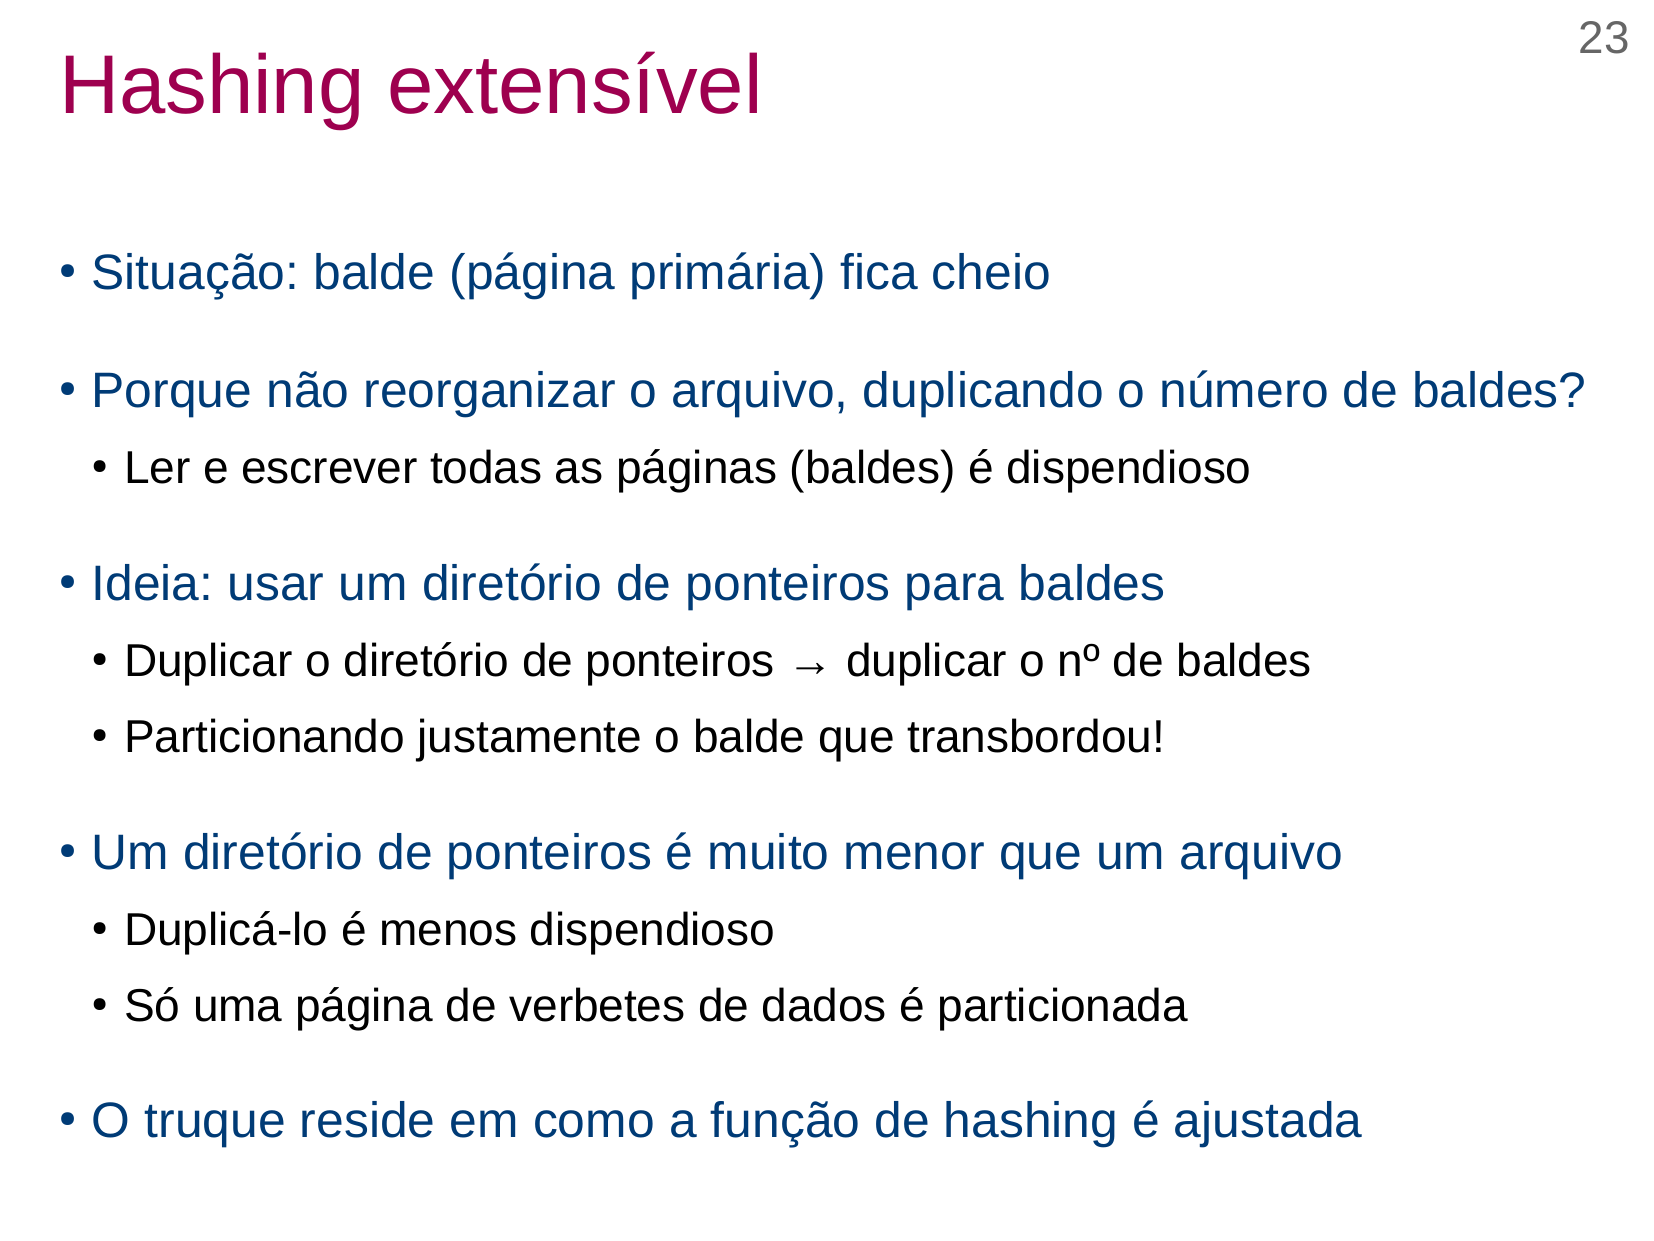

23
# Hashing extensível
Situação: balde (página primária) fica cheio
Porque não reorganizar o arquivo, duplicando o número de baldes?
Ler e escrever todas as páginas (baldes) é dispendioso
Ideia: usar um diretório de ponteiros para baldes
Duplicar o diretório de ponteiros → duplicar o nº de baldes
Particionando justamente o balde que transbordou!
Um diretório de ponteiros é muito menor que um arquivo
Duplicá-lo é menos dispendioso
Só uma página de verbetes de dados é particionada
O truque reside em como a função de hashing é ajustada